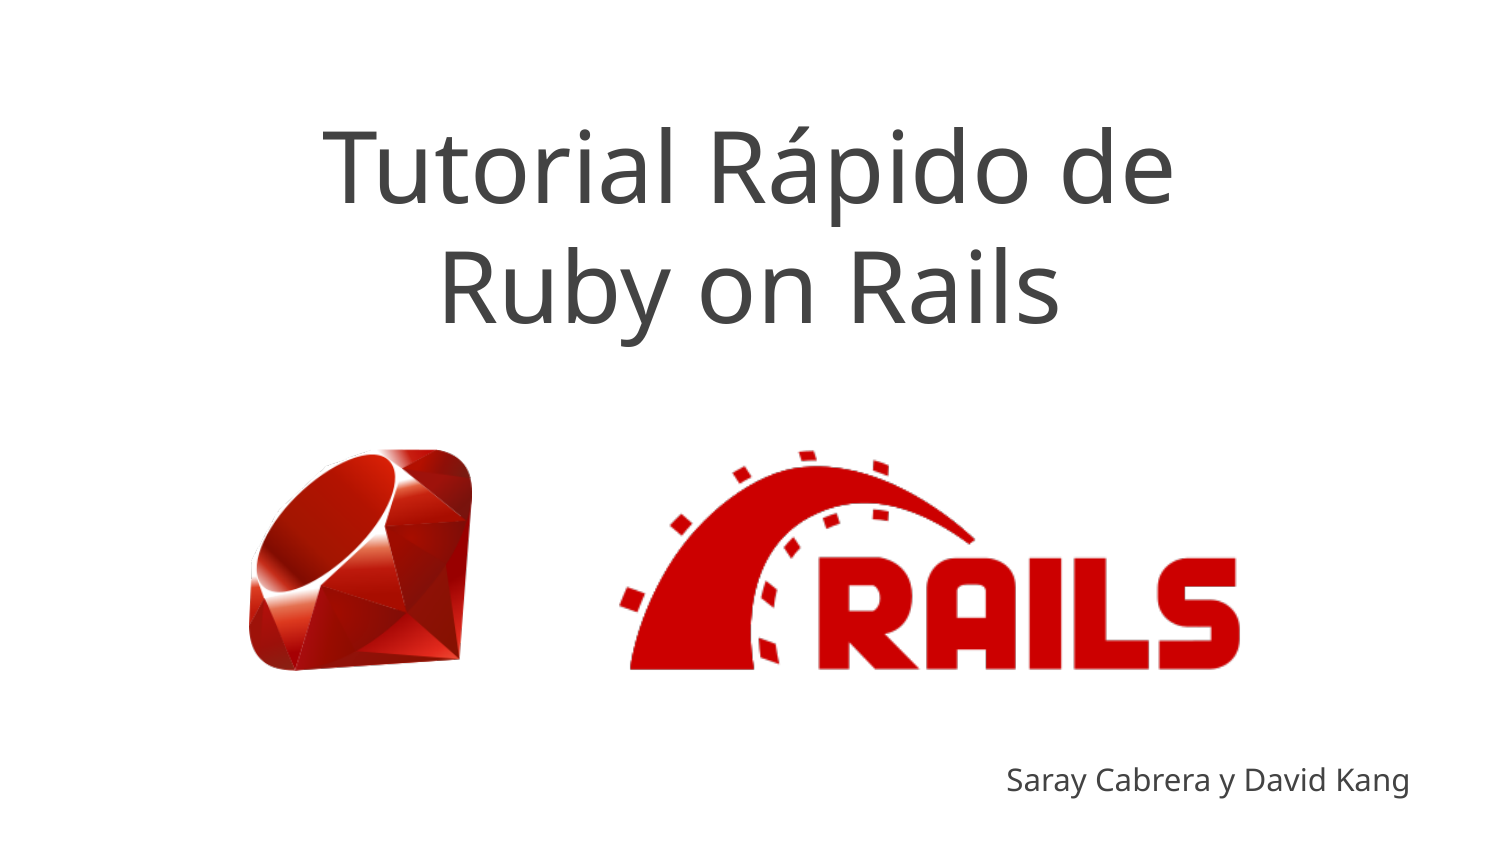

# Tutorial Rápido de Ruby on Rails
Saray Cabrera y David Kang